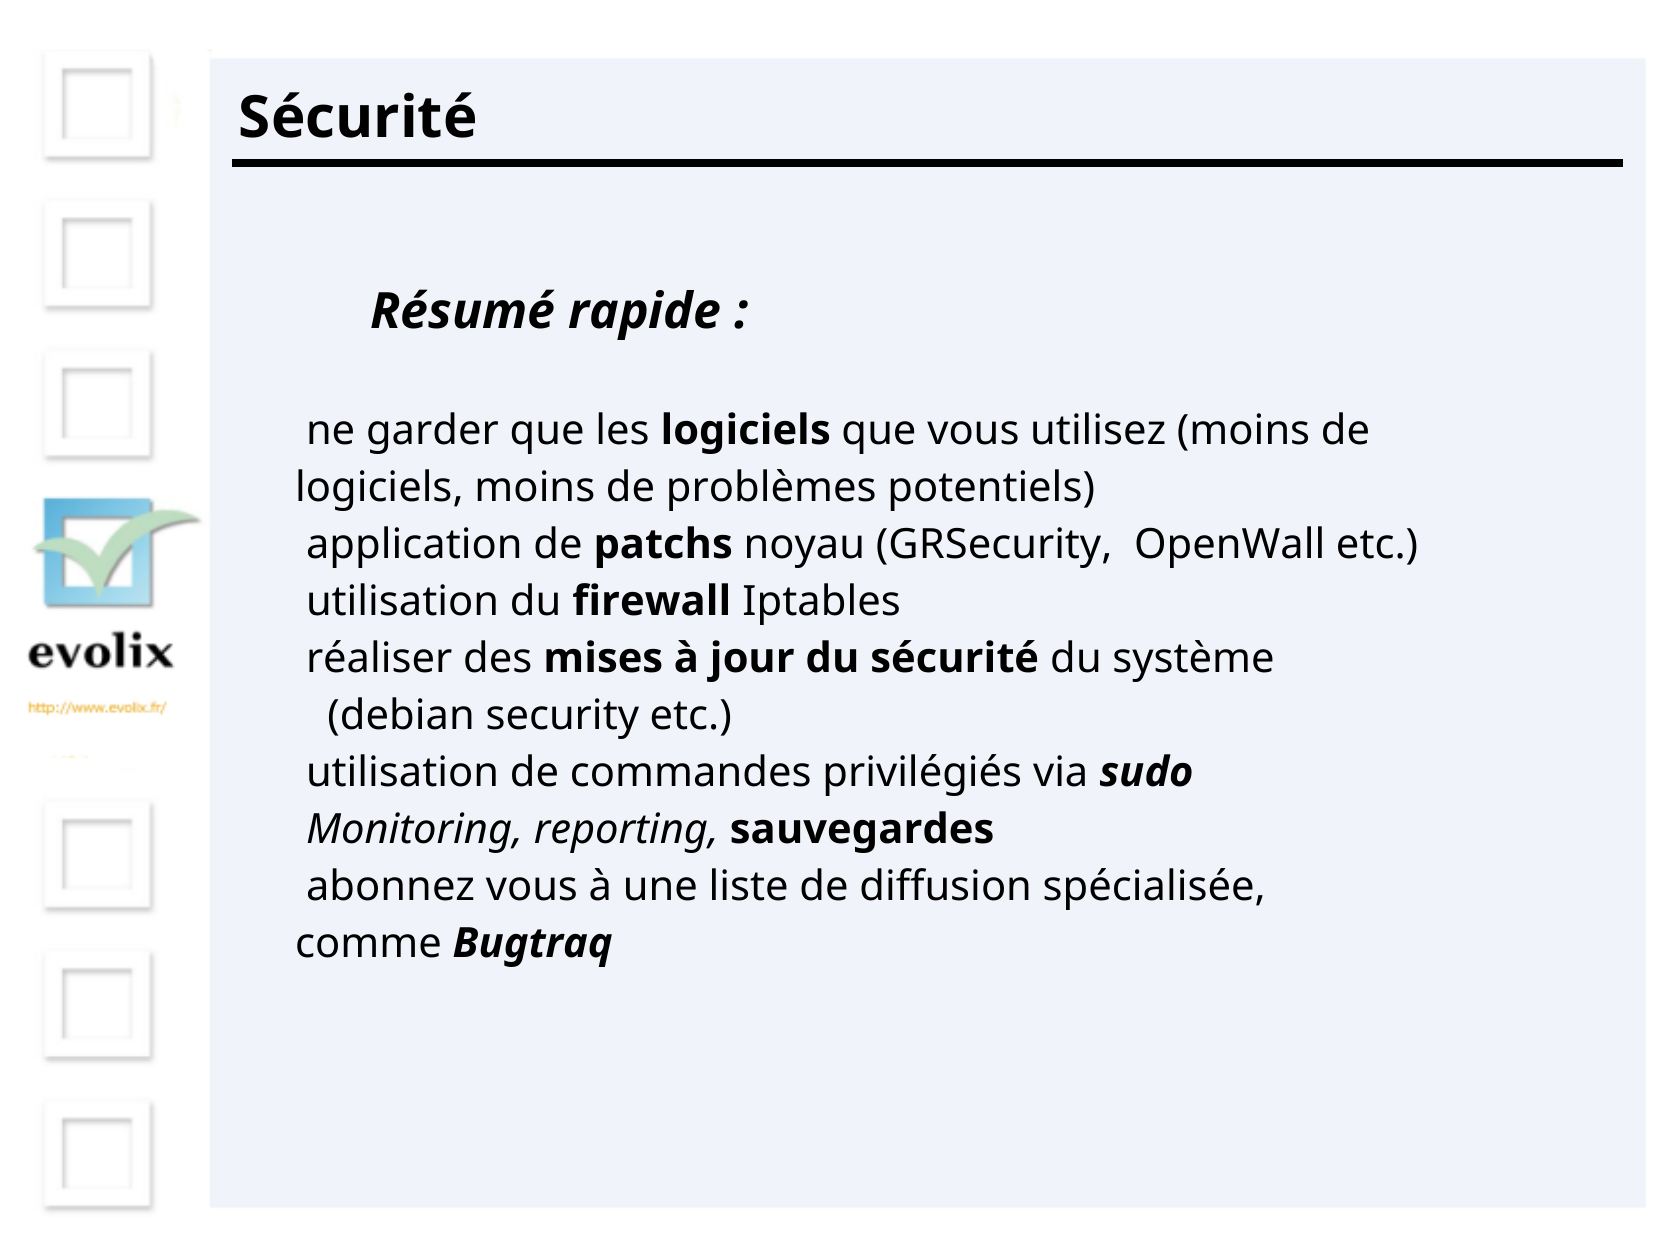

Sécurité
# Résumé rapide :
 ne garder que les logiciels que vous utilisez (moins de logiciels, moins de problèmes potentiels)
 application de patchs noyau (GRSecurity, OpenWall etc.)
 utilisation du firewall Iptables
 réaliser des mises à jour du sécurité du système
 (debian security etc.)
 utilisation de commandes privilégiés via sudo
 Monitoring, reporting, sauvegardes
 abonnez vous à une liste de diffusion spécialisée, comme Bugtraq